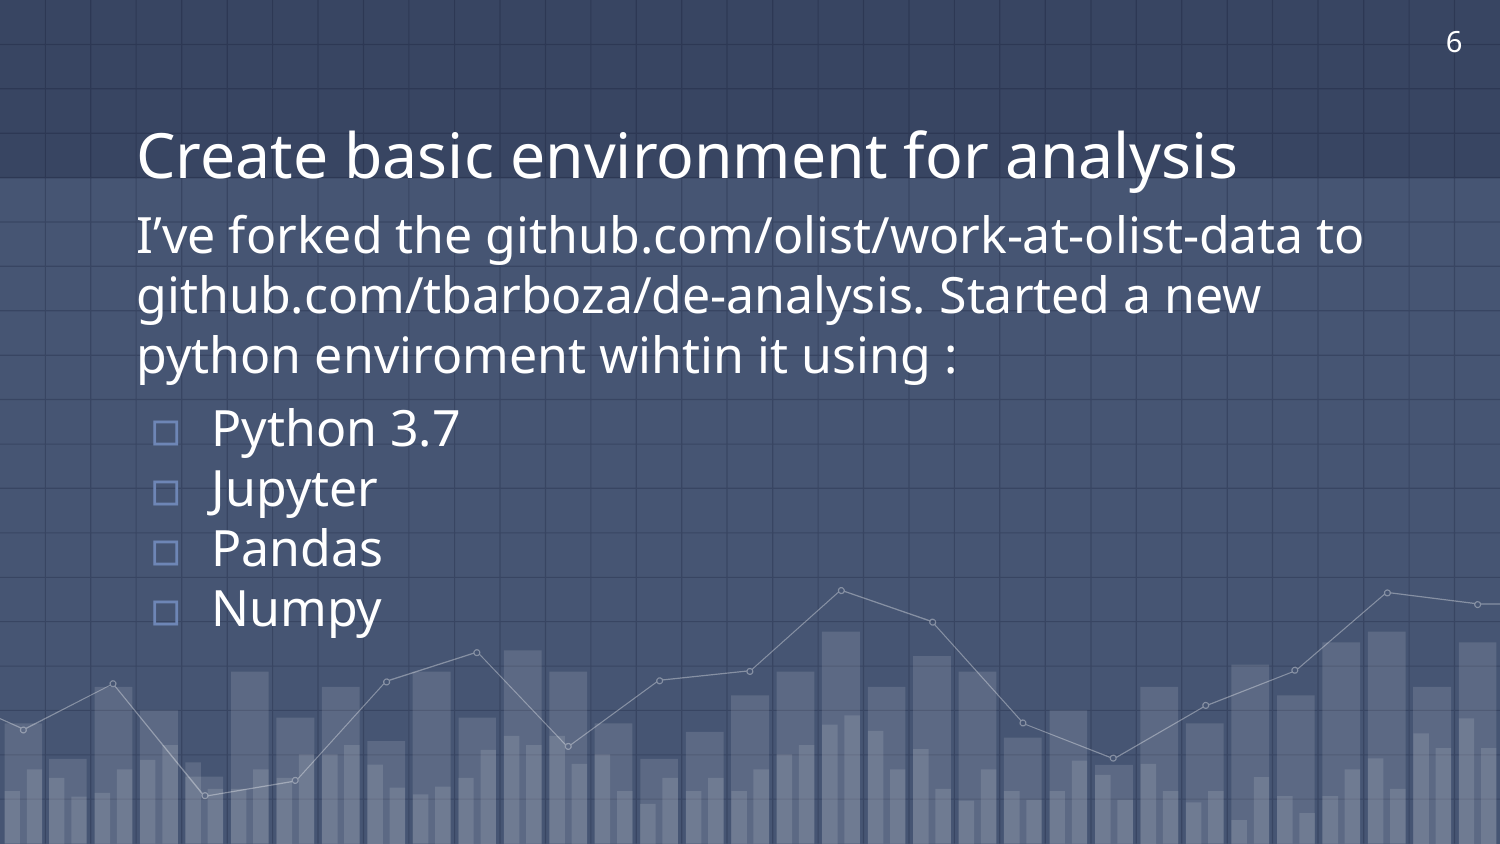

# Create basic environment for analysis
I’ve forked the github.com/olist/work-at-olist-data to github.com/tbarboza/de-analysis. Started a new python enviroment wihtin it using :
Python 3.7
Jupyter
Pandas
Numpy